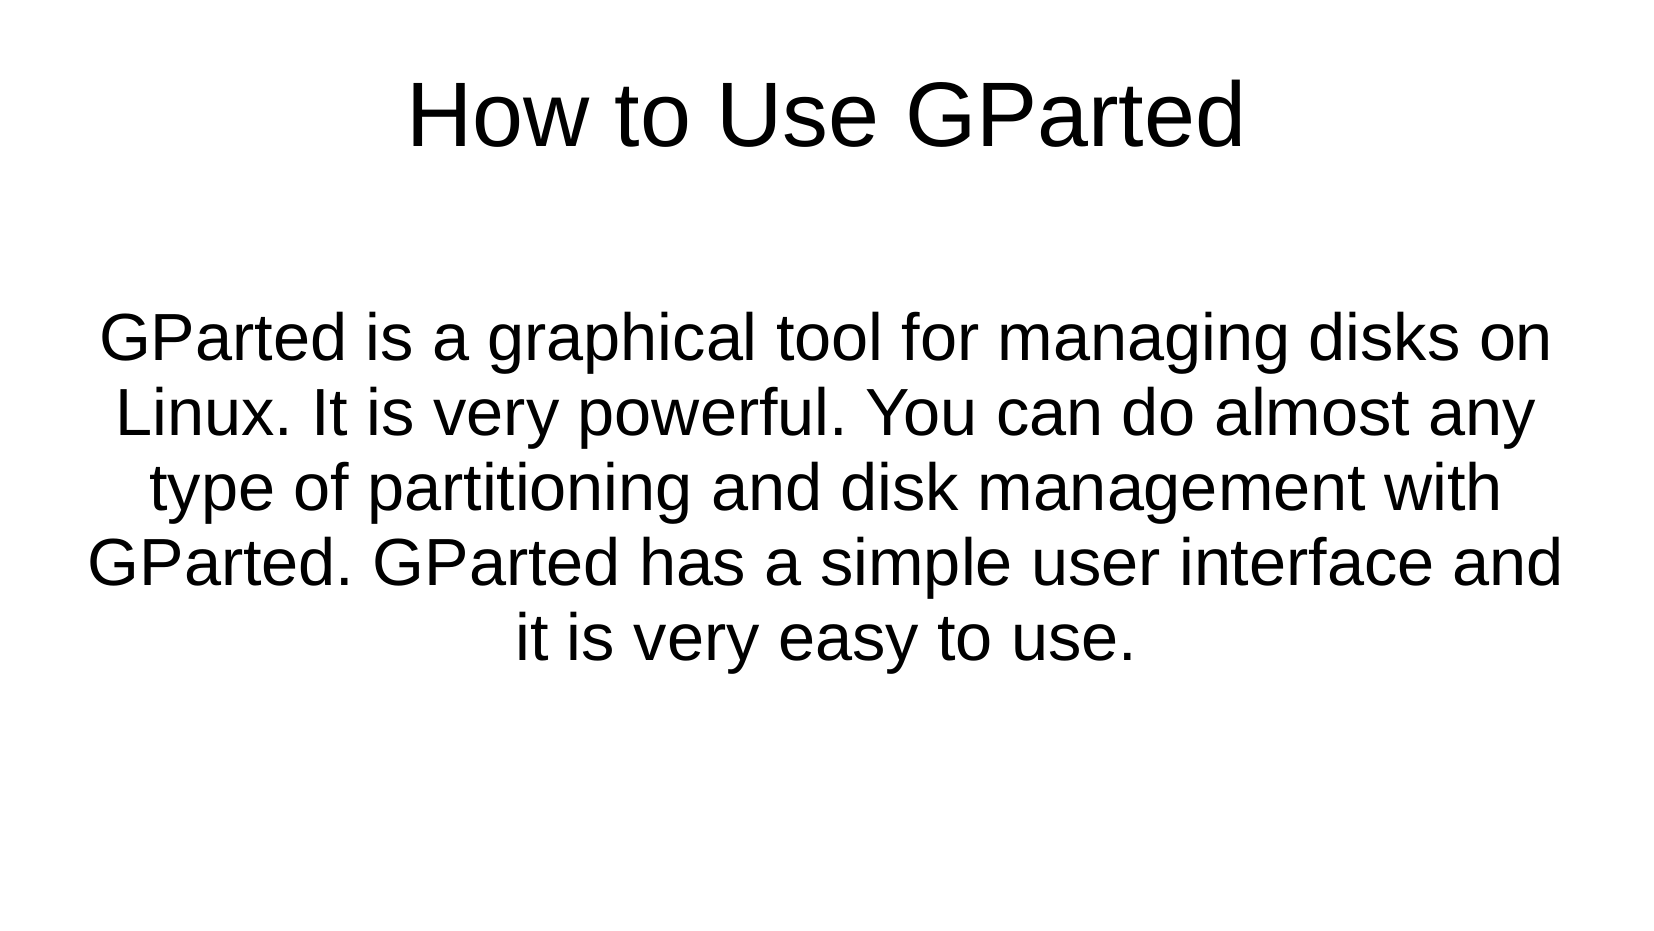

# How to Use GParted
GParted is a graphical tool for managing disks on Linux. It is very powerful. You can do almost any type of partitioning and disk management with GParted. GParted has a simple user interface and it is very easy to use.